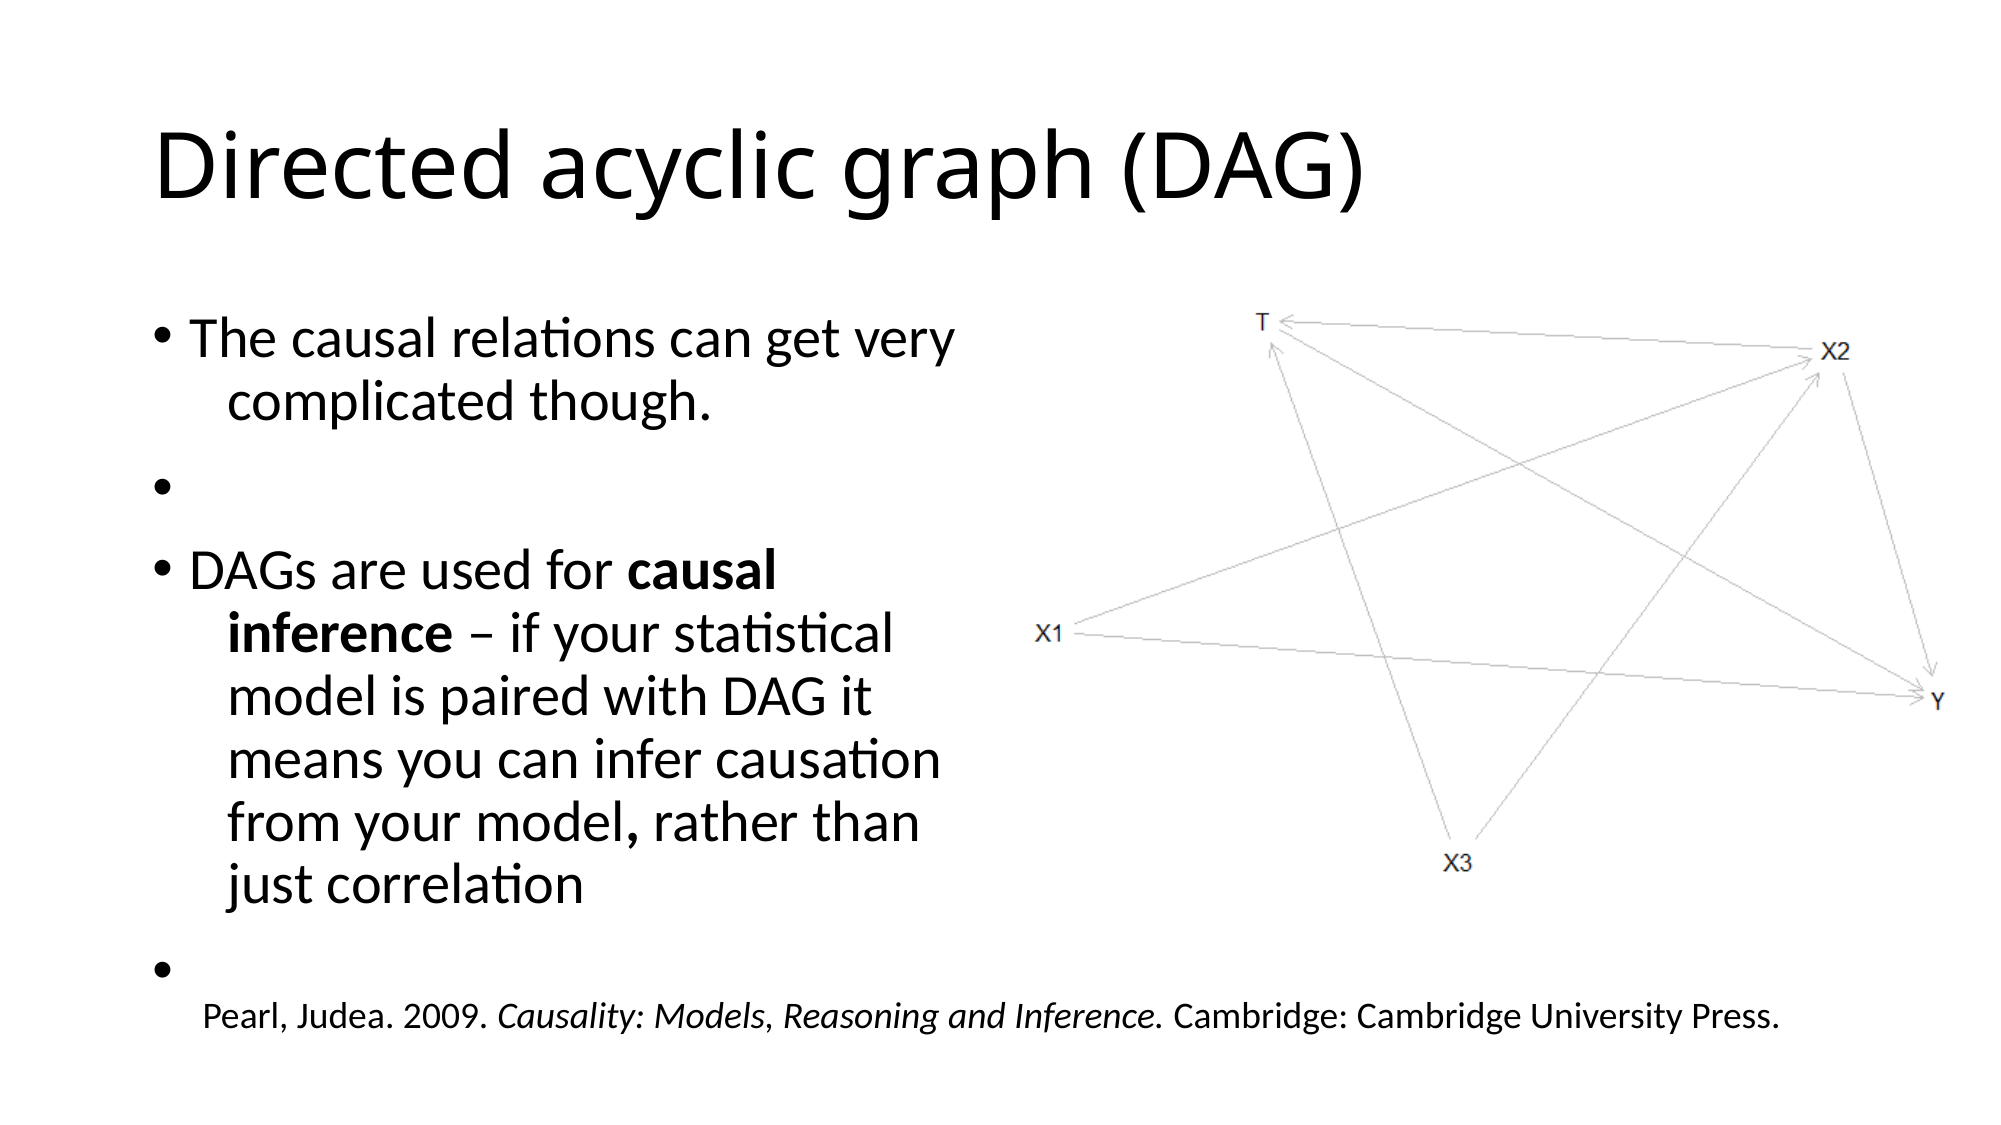

# Directed acyclic graph (DAG)
The causal relations can get very complicated though.
DAGs are used for causal inference – if your statistical model is paired with DAG it means you can infer causation from your model, rather than just correlation
Pearl, Judea. 2009. Causality: Models, Reasoning and Inference. Cambridge: Cambridge University Press.